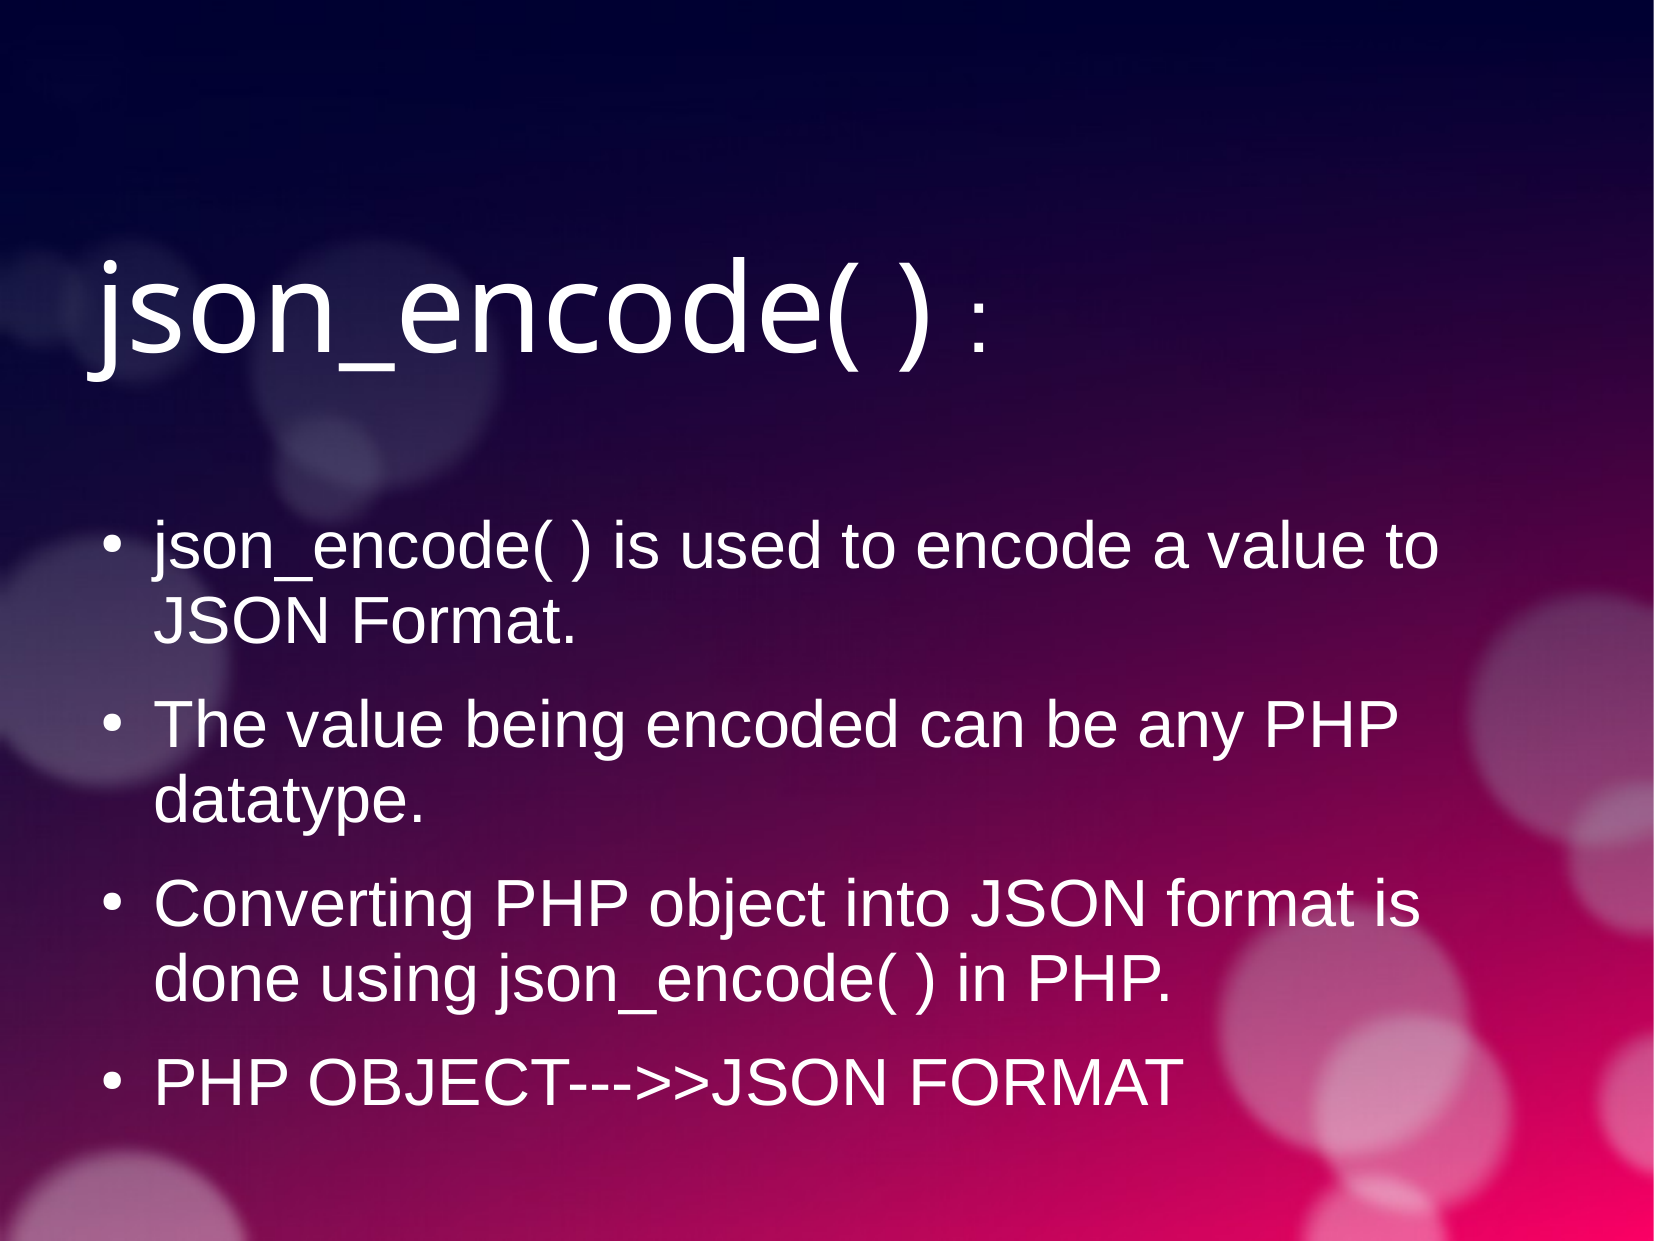

# json_encode( ) :
json_encode( ) is used to encode a value to JSON Format.
The value being encoded can be any PHP datatype.
Converting PHP object into JSON format is done using json_encode( ) in PHP.
PHP OBJECT--->>JSON FORMAT